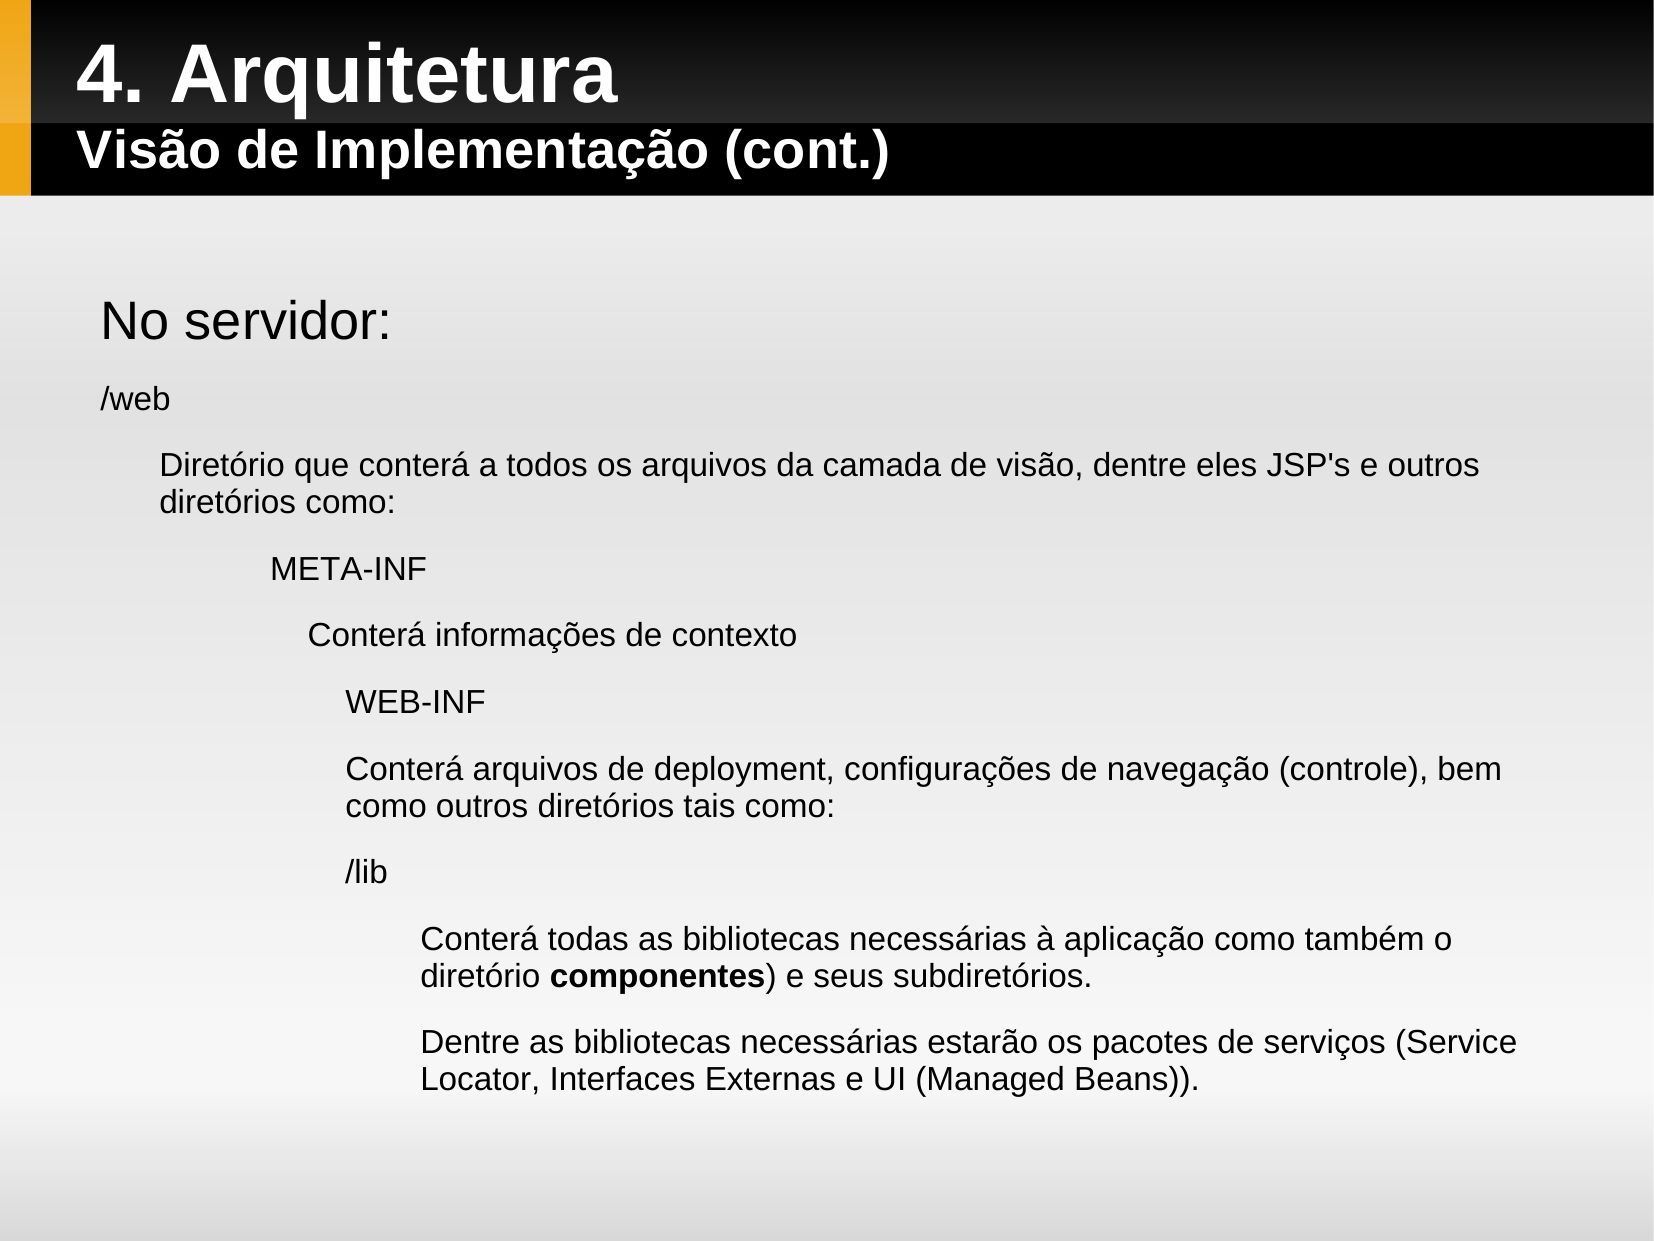

# 4. Arquitetura Visão de Implementação (cont.)
No servidor:
/web
Diretório que conterá a todos os arquivos da camada de visão, dentre eles JSP's e outros diretórios como:
META-INF
Conterá informações de contexto
WEB-INF
Conterá arquivos de deployment, configurações de navegação (controle), bem como outros diretórios tais como:
/lib
Conterá todas as bibliotecas necessárias à aplicação como também o diretório componentes) e seus subdiretórios.
Dentre as bibliotecas necessárias estarão os pacotes de serviços (Service Locator, Interfaces Externas e UI (Managed Beans)).